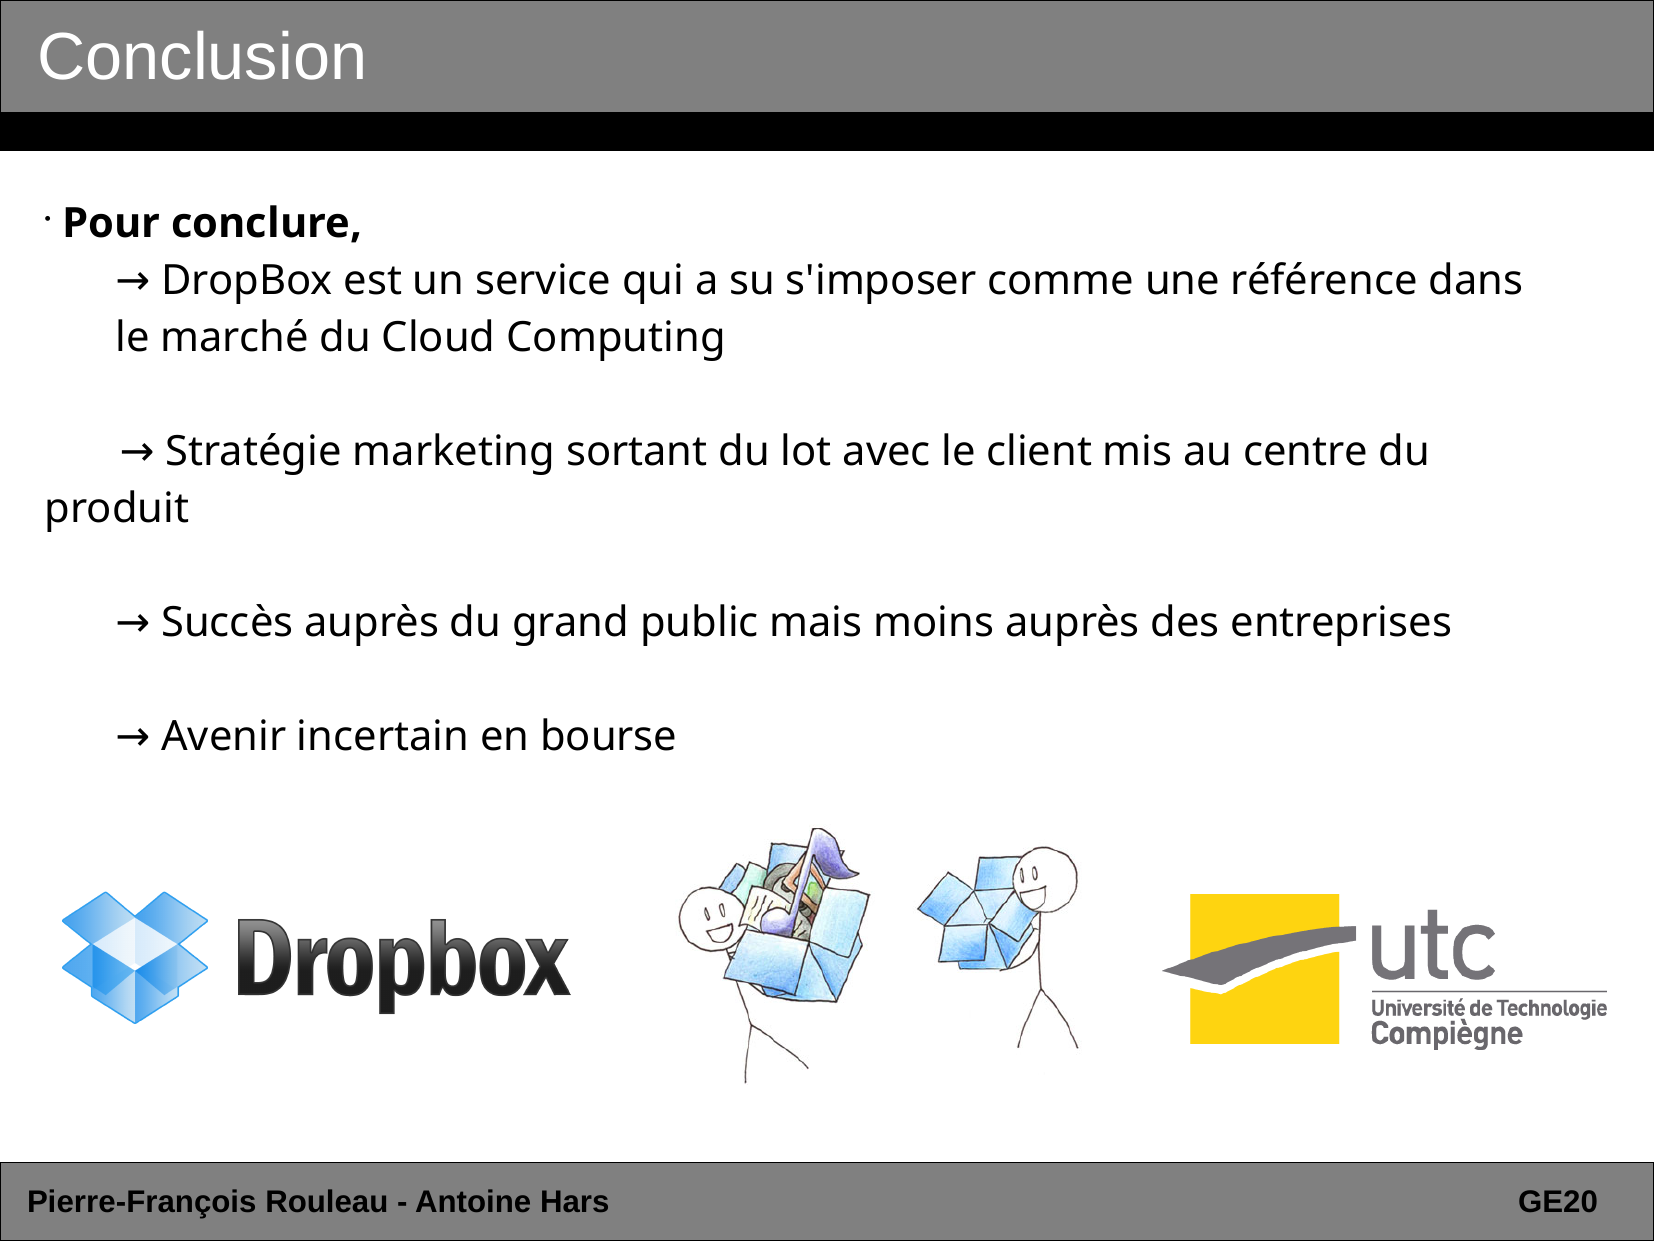

Conclusion
# Pour conclure,
→ DropBox est un service qui a su s'imposer comme une référence dans le marché du Cloud Computing
 	→ Stratégie marketing sortant du lot avec le client mis au centre du produit
→ Succès auprès du grand public mais moins auprès des entreprises
→ Avenir incertain en bourse
Pierre-François Rouleau - Antoine Hars
GE20